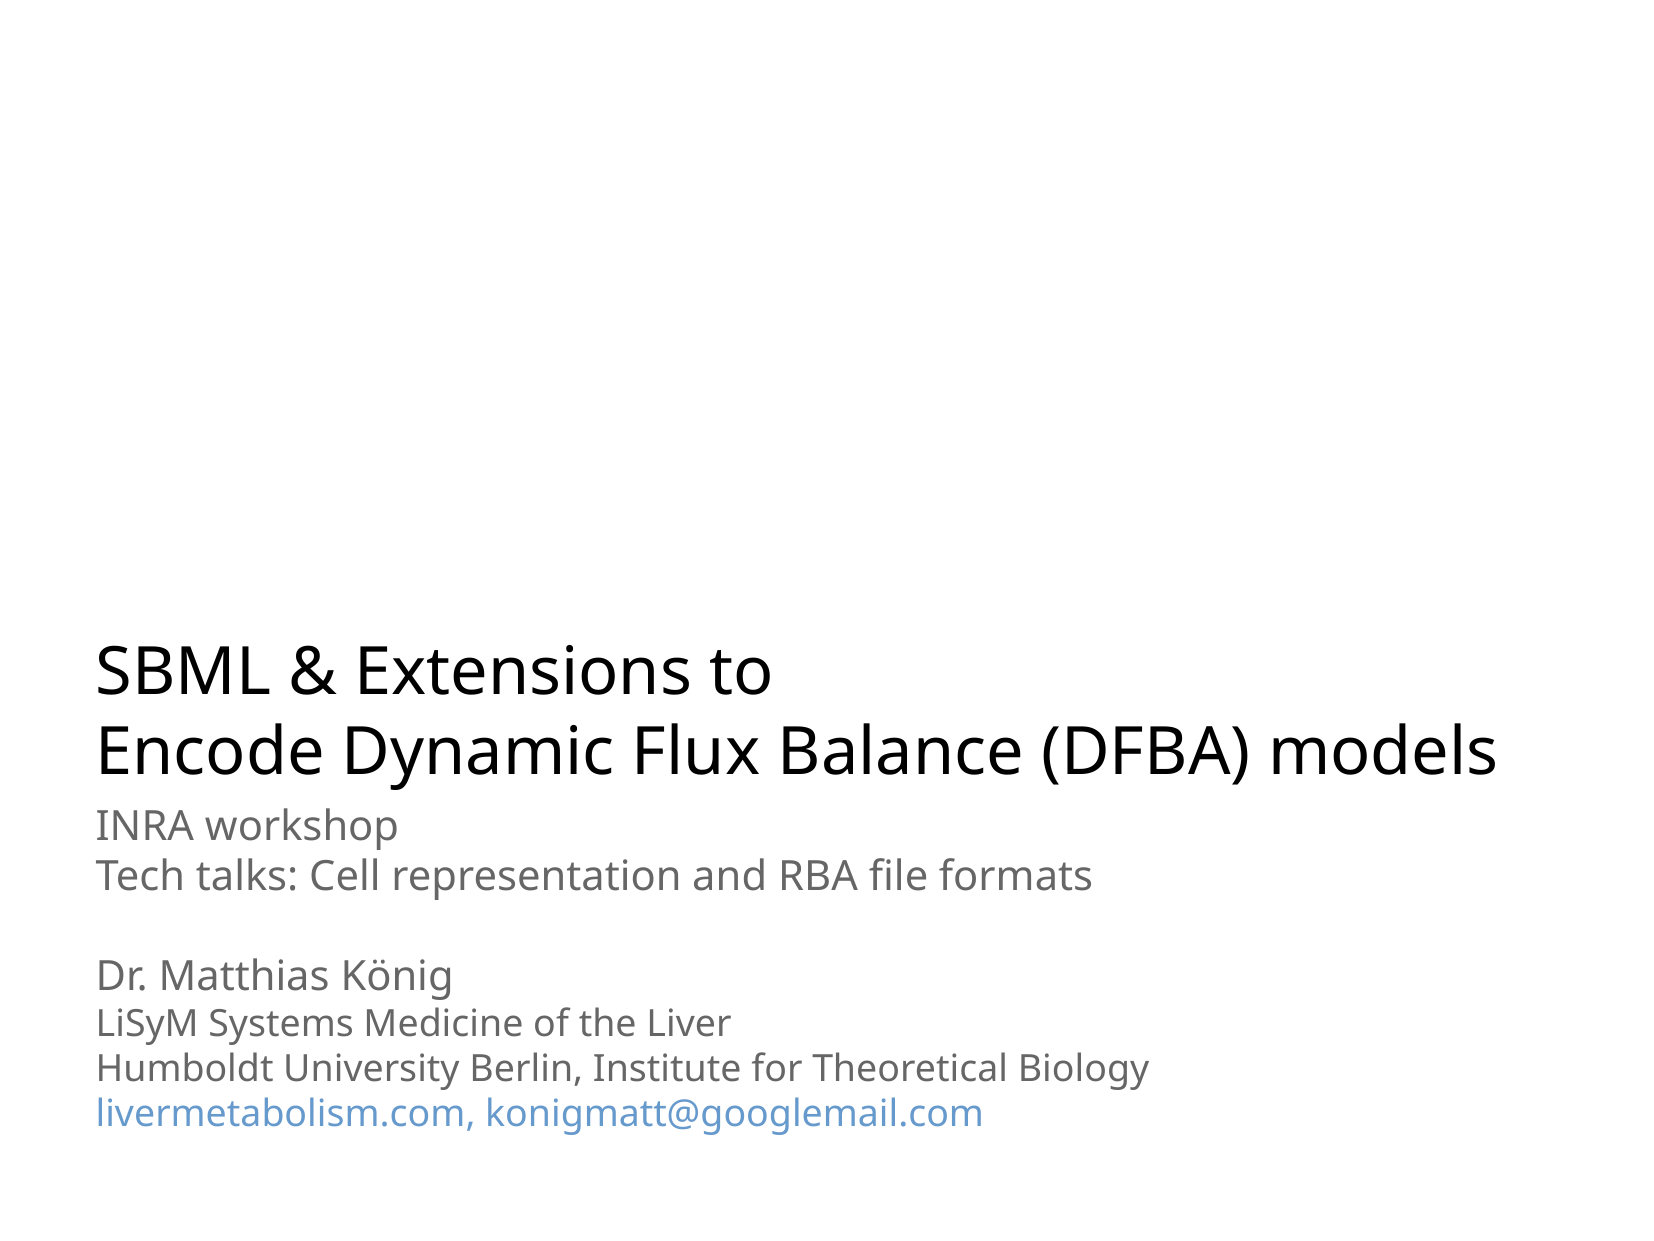

SBML & Extensions to
Encode Dynamic Flux Balance (DFBA) models
INRA workshop
Tech talks: Cell representation and RBA file formats
Dr. Matthias König
LiSyM Systems Medicine of the Liver
Humboldt University Berlin, Institute for Theoretical Biology
livermetabolism.com, konigmatt@googlemail.com